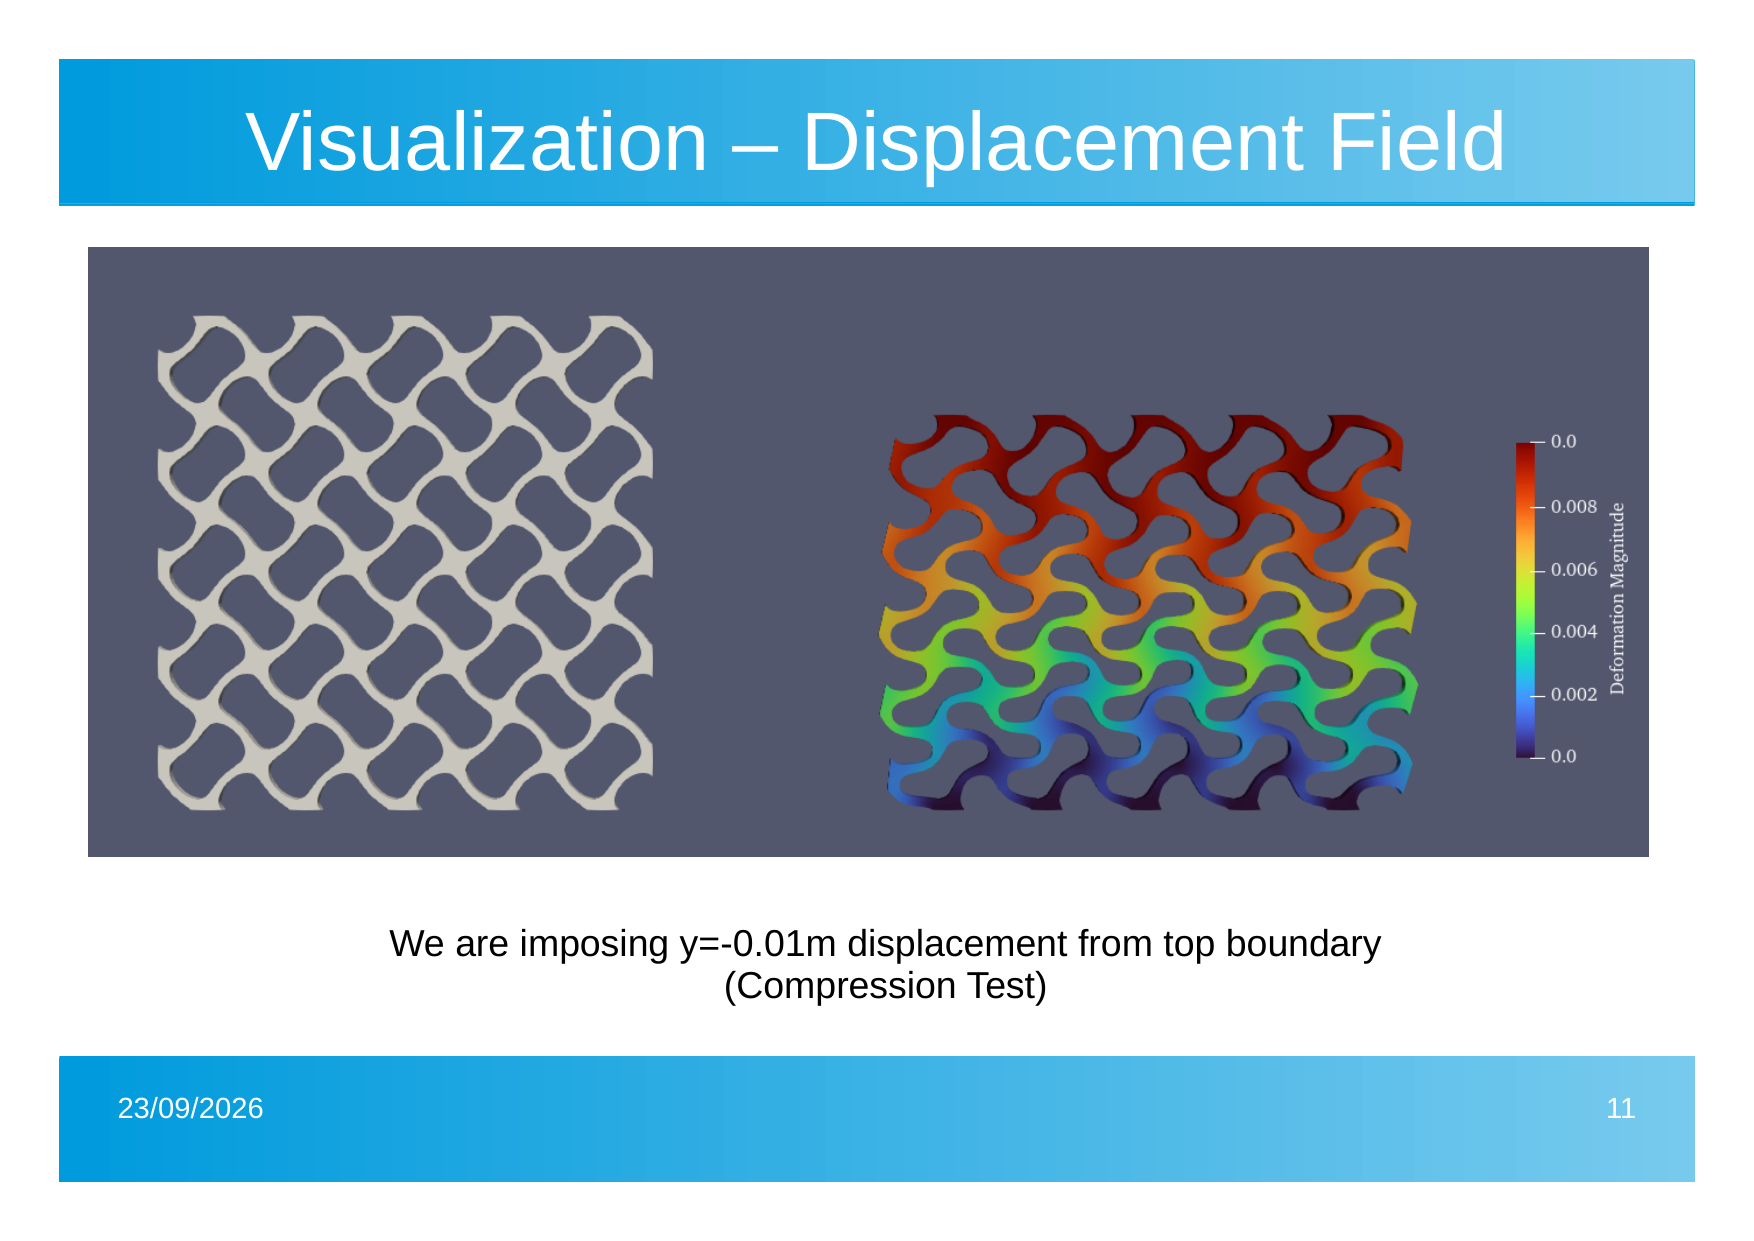

# Visualization – Displacement Field
We are imposing y=-0.01m displacement from top boundary
(Compression Test)
11